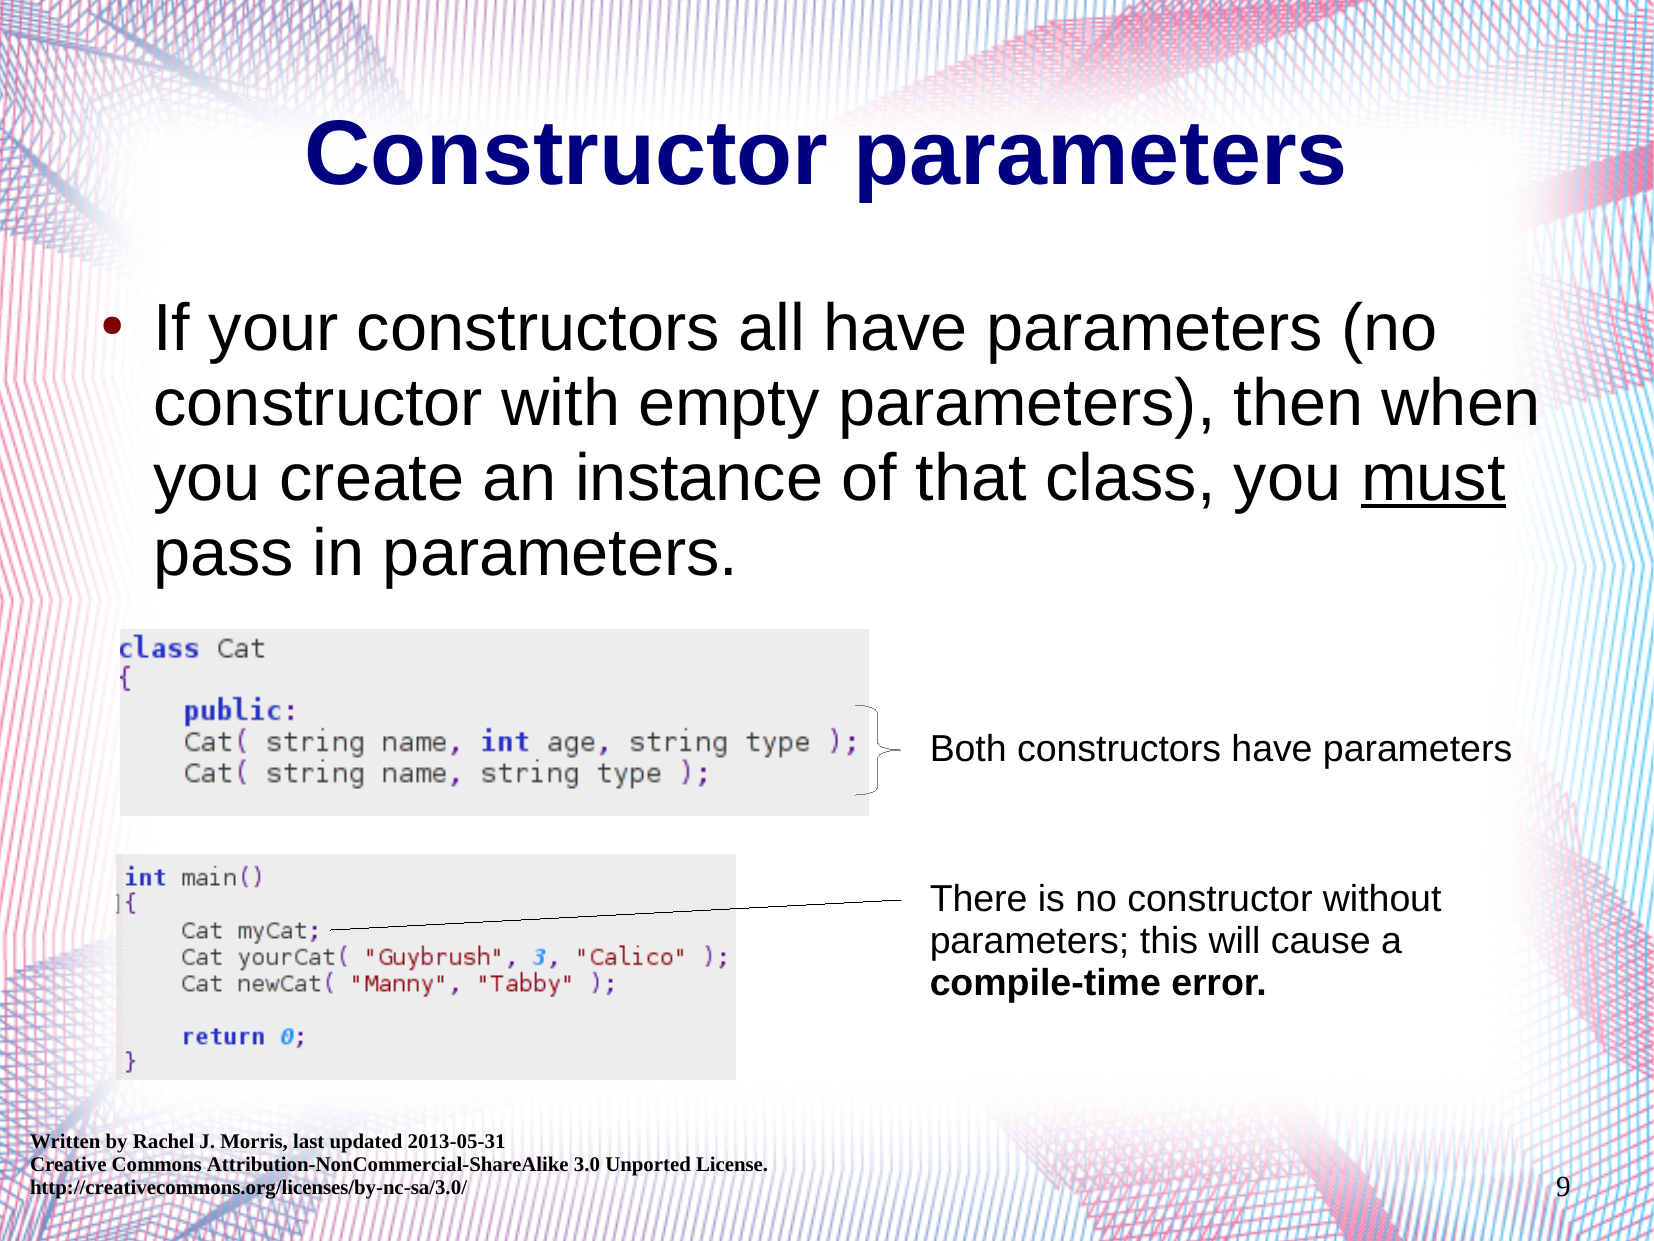

# Constructor parameters
If your constructors all have parameters (no constructor with empty parameters), then when you create an instance of that class, you must pass in parameters.
Both constructors have parameters
There is no constructor without parameters; this will cause a compile-time error.
9